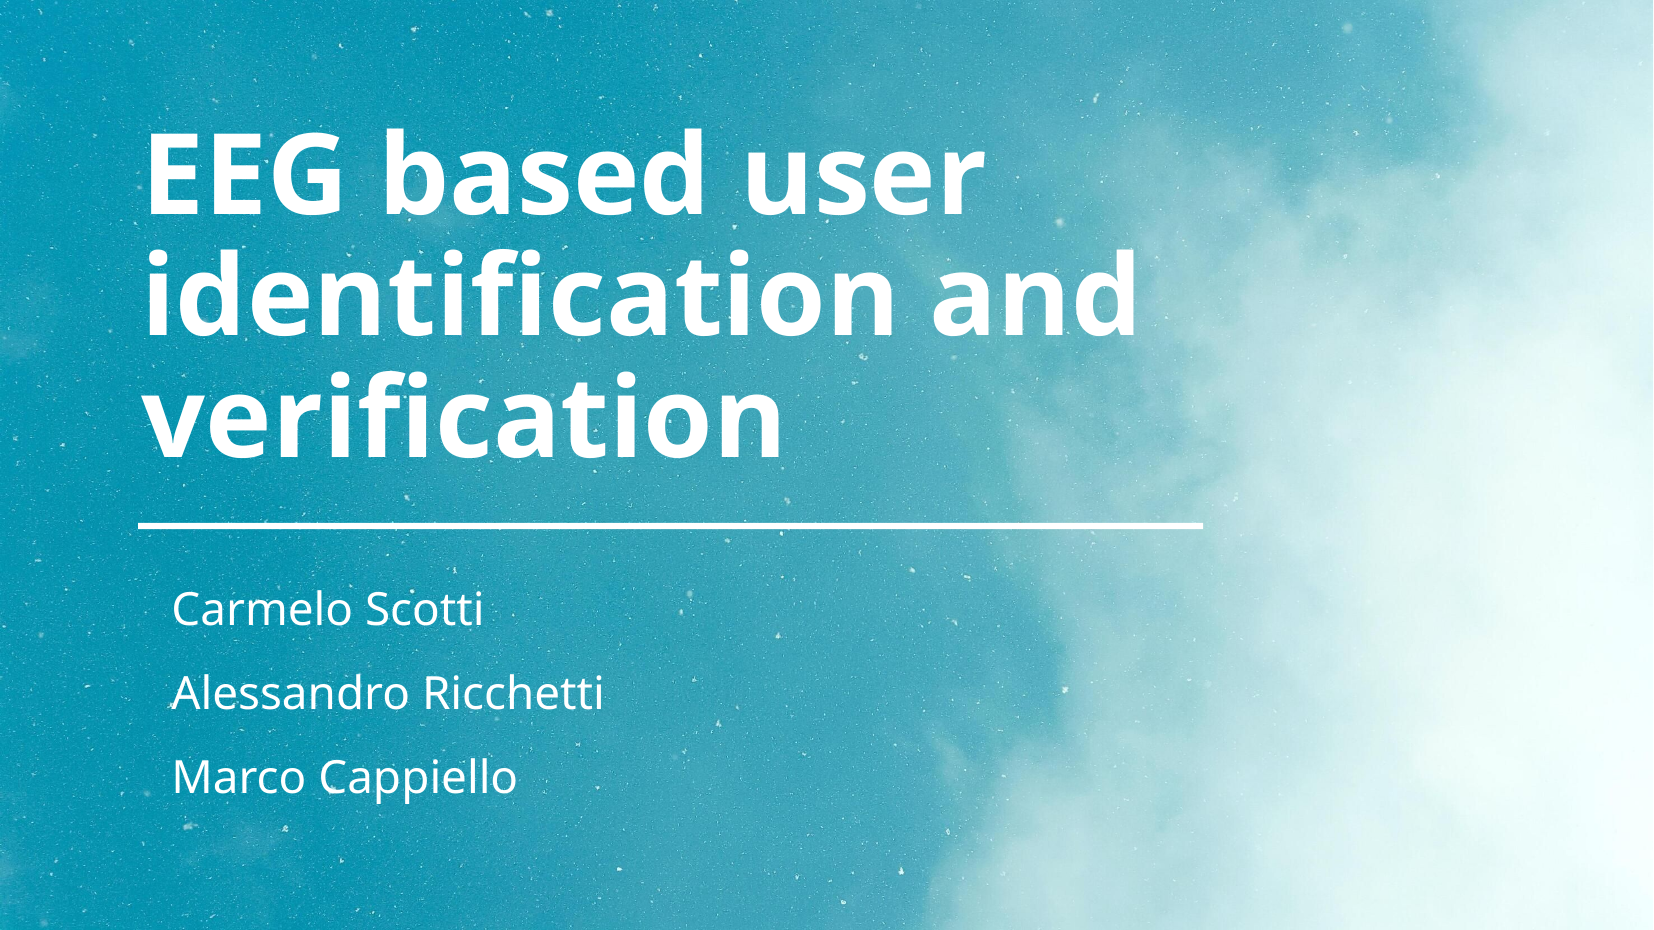

# EEG based user identification and verification
Carmelo Scotti
Alessandro Ricchetti
Marco Cappiello